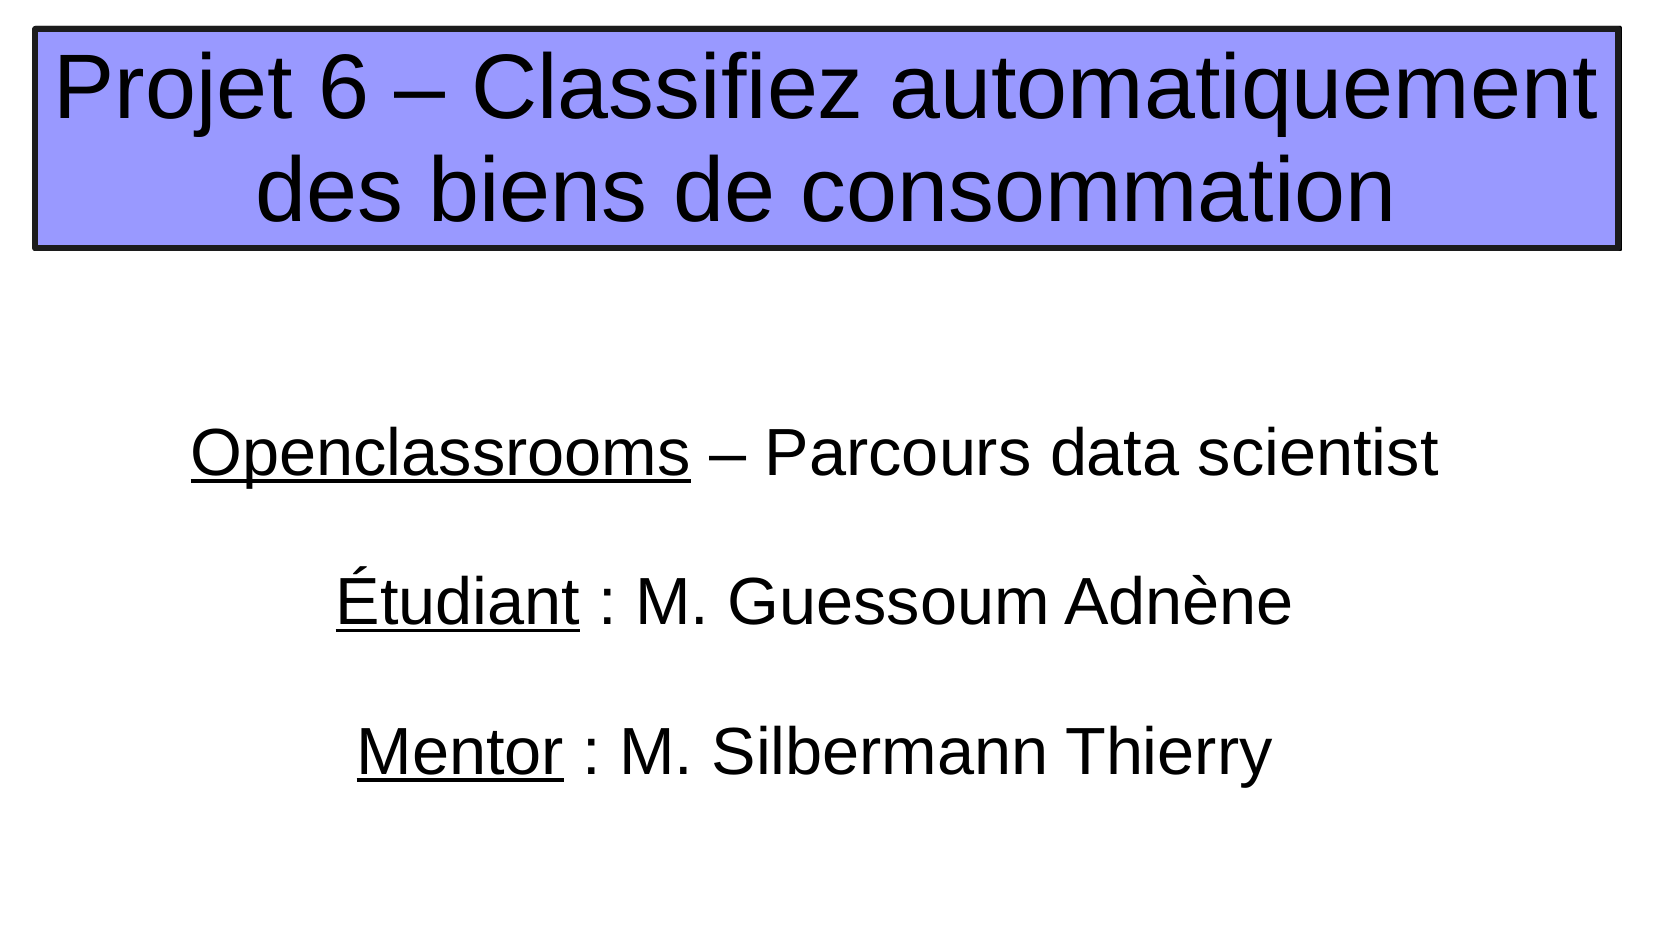

Projet 6 – Classifiez automatiquement des biens de consommation
#
Openclassrooms – Parcours data scientist
Étudiant : M. Guessoum Adnène
Mentor : M. Silbermann Thierry